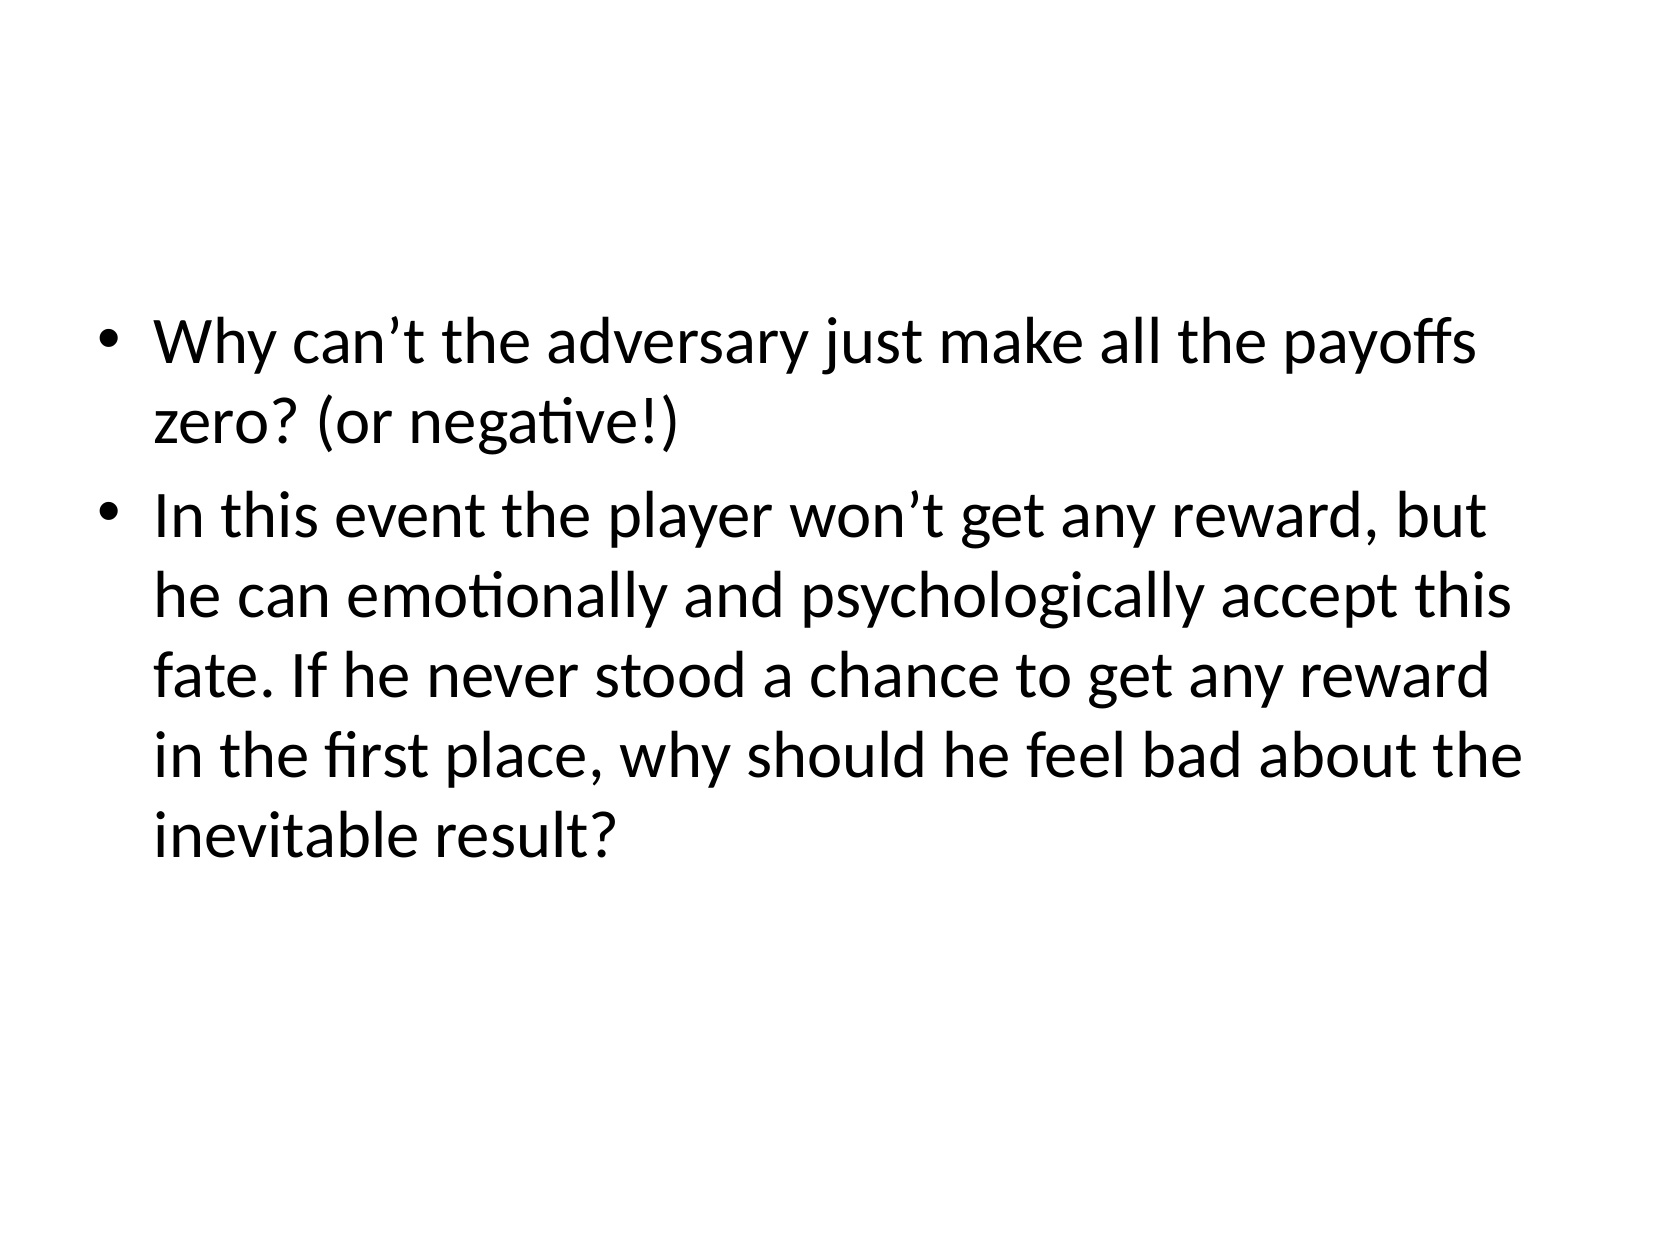

#
Why can’t the adversary just make all the payoffs zero? (or negative!)
In this event the player won’t get any reward, but he can emotionally and psychologically accept this fate. If he never stood a chance to get any reward in the first place, why should he feel bad about the inevitable result?